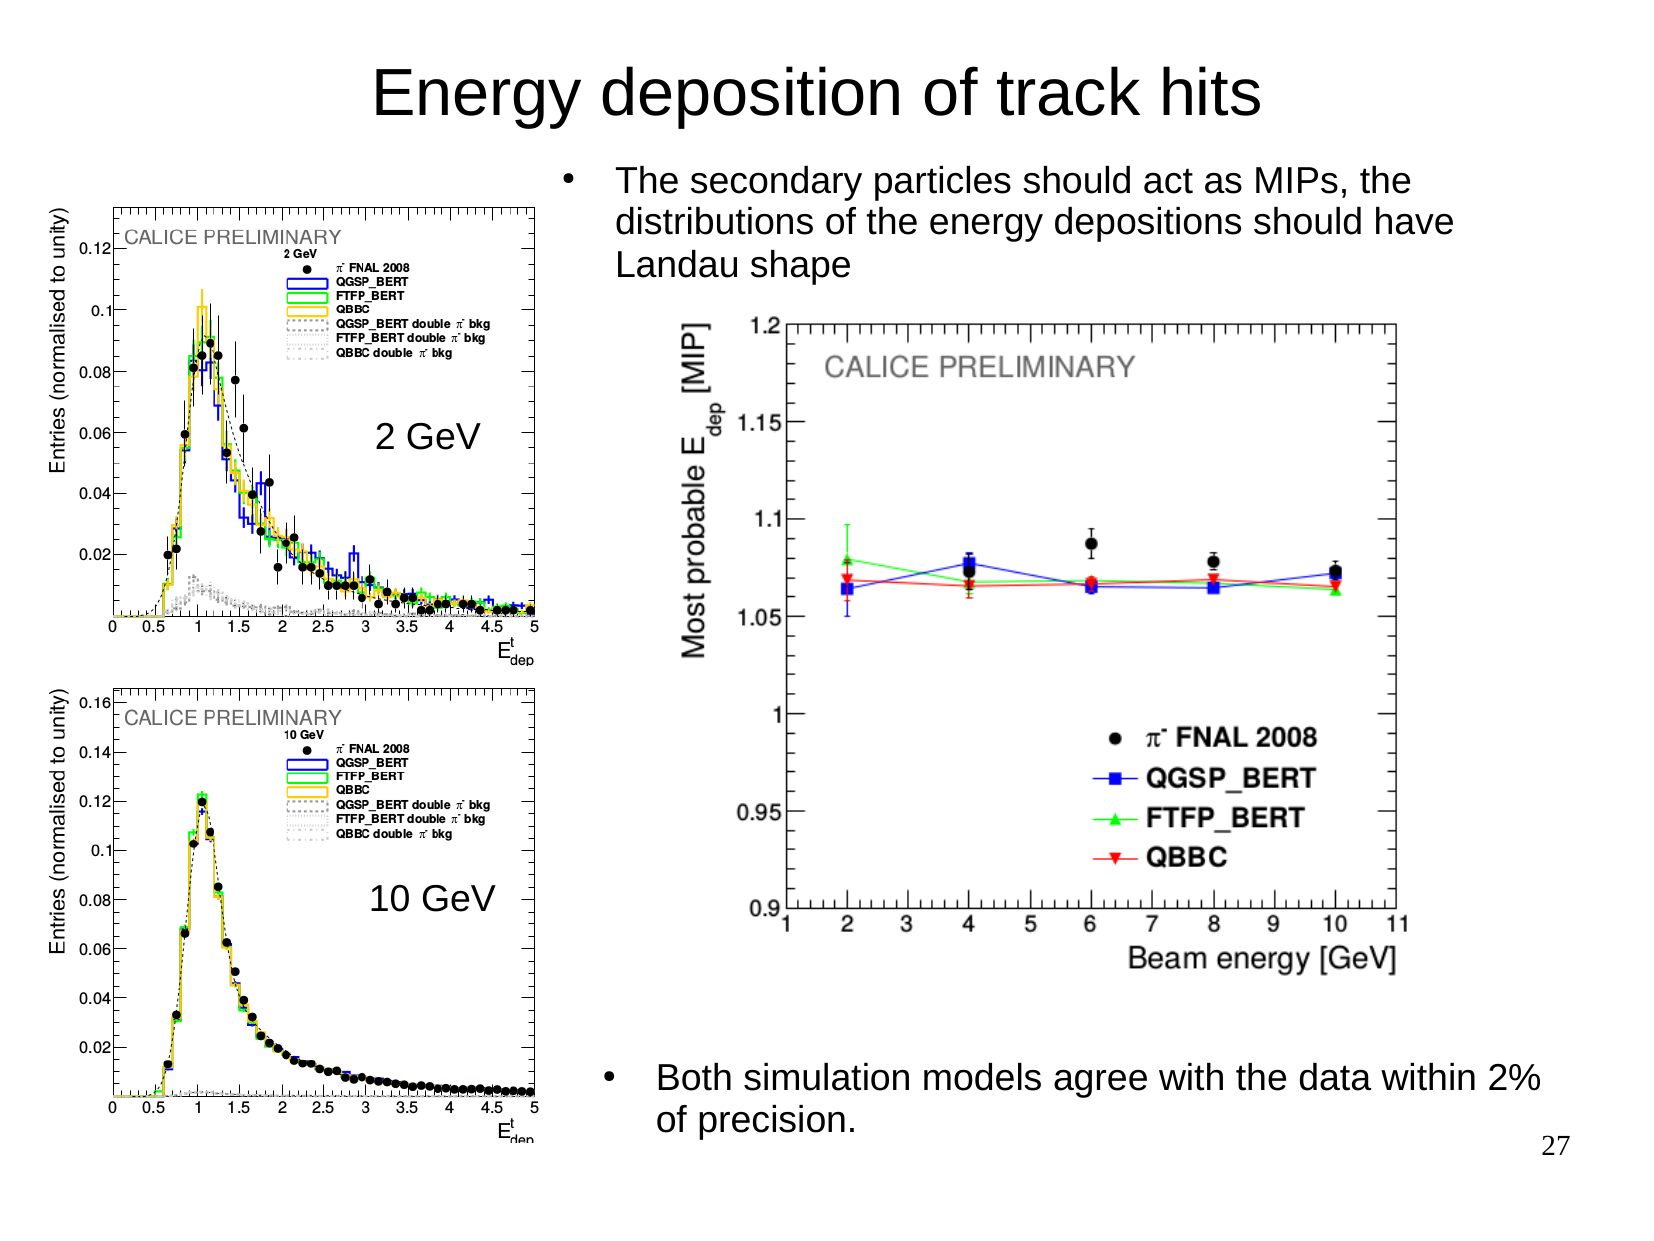

# Energy deposition of track hits
The secondary particles should act as MIPs, the distributions of the energy depositions should have Landau shape
2 GeV
10 GeV
Both simulation models agree with the data within 2% of precision.
27